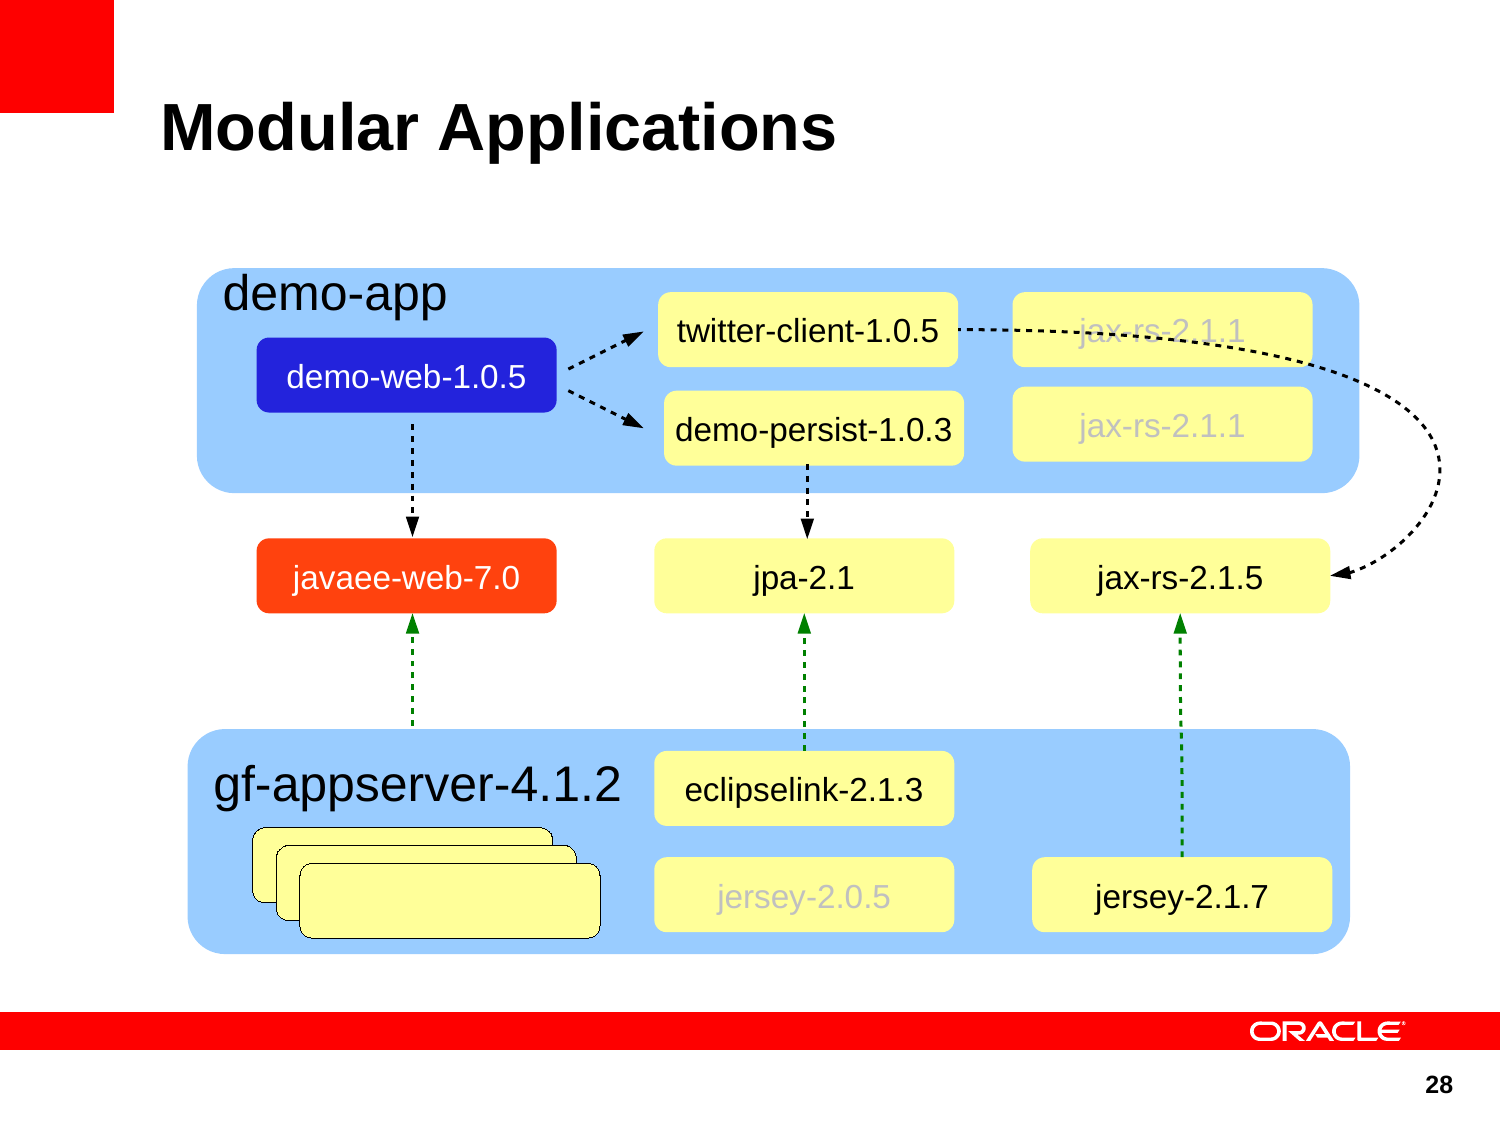

# Modular Applications
demo-app
twitter-client-1.0.5
jax-rs-2.1.1
demo-web-1.0.5
jax-rs-2.1.1
demo-persist-1.0.3
javaee-web-7.0
jpa-2.1
jax-rs-2.1.5
gf-appserver-4.1.2
eclipselink-2.1.3
jersey-2.0.5
jersey-2.1.7